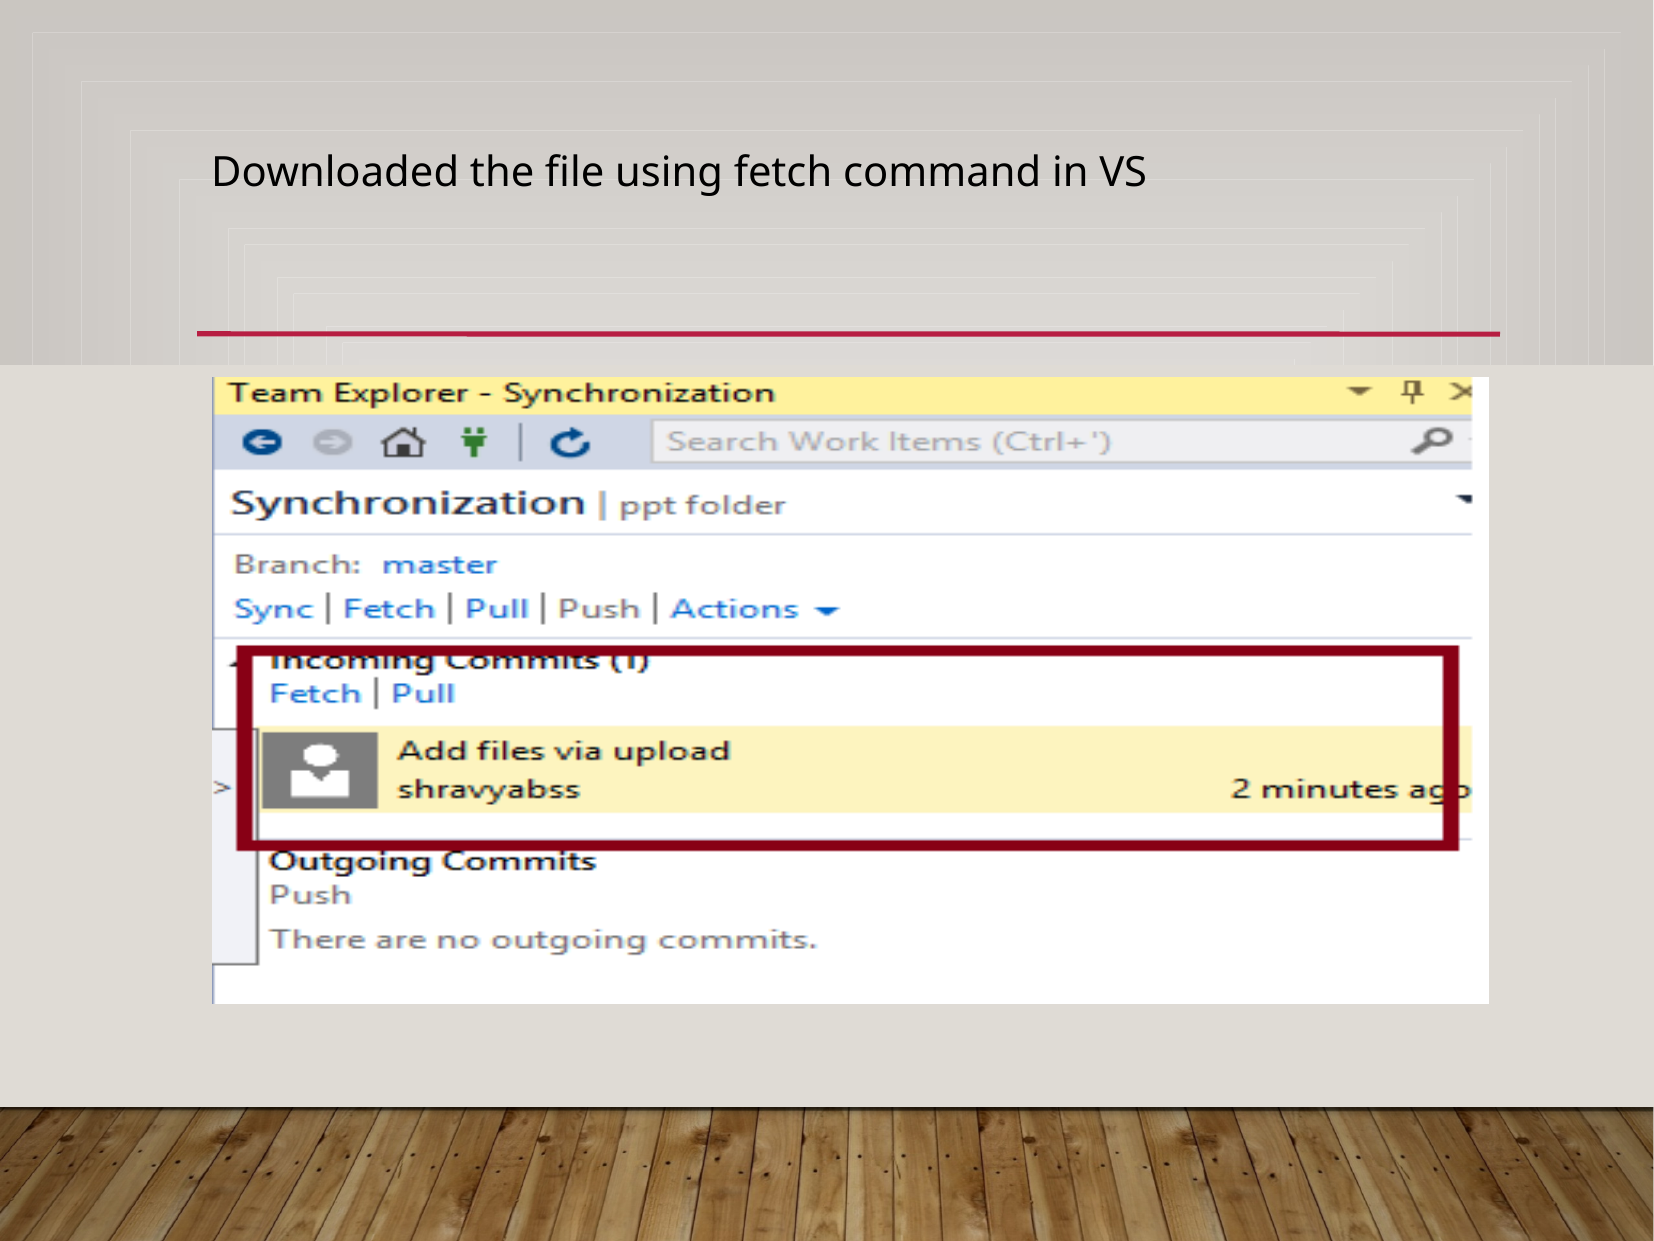

# Downloaded the file using fetch command in VS